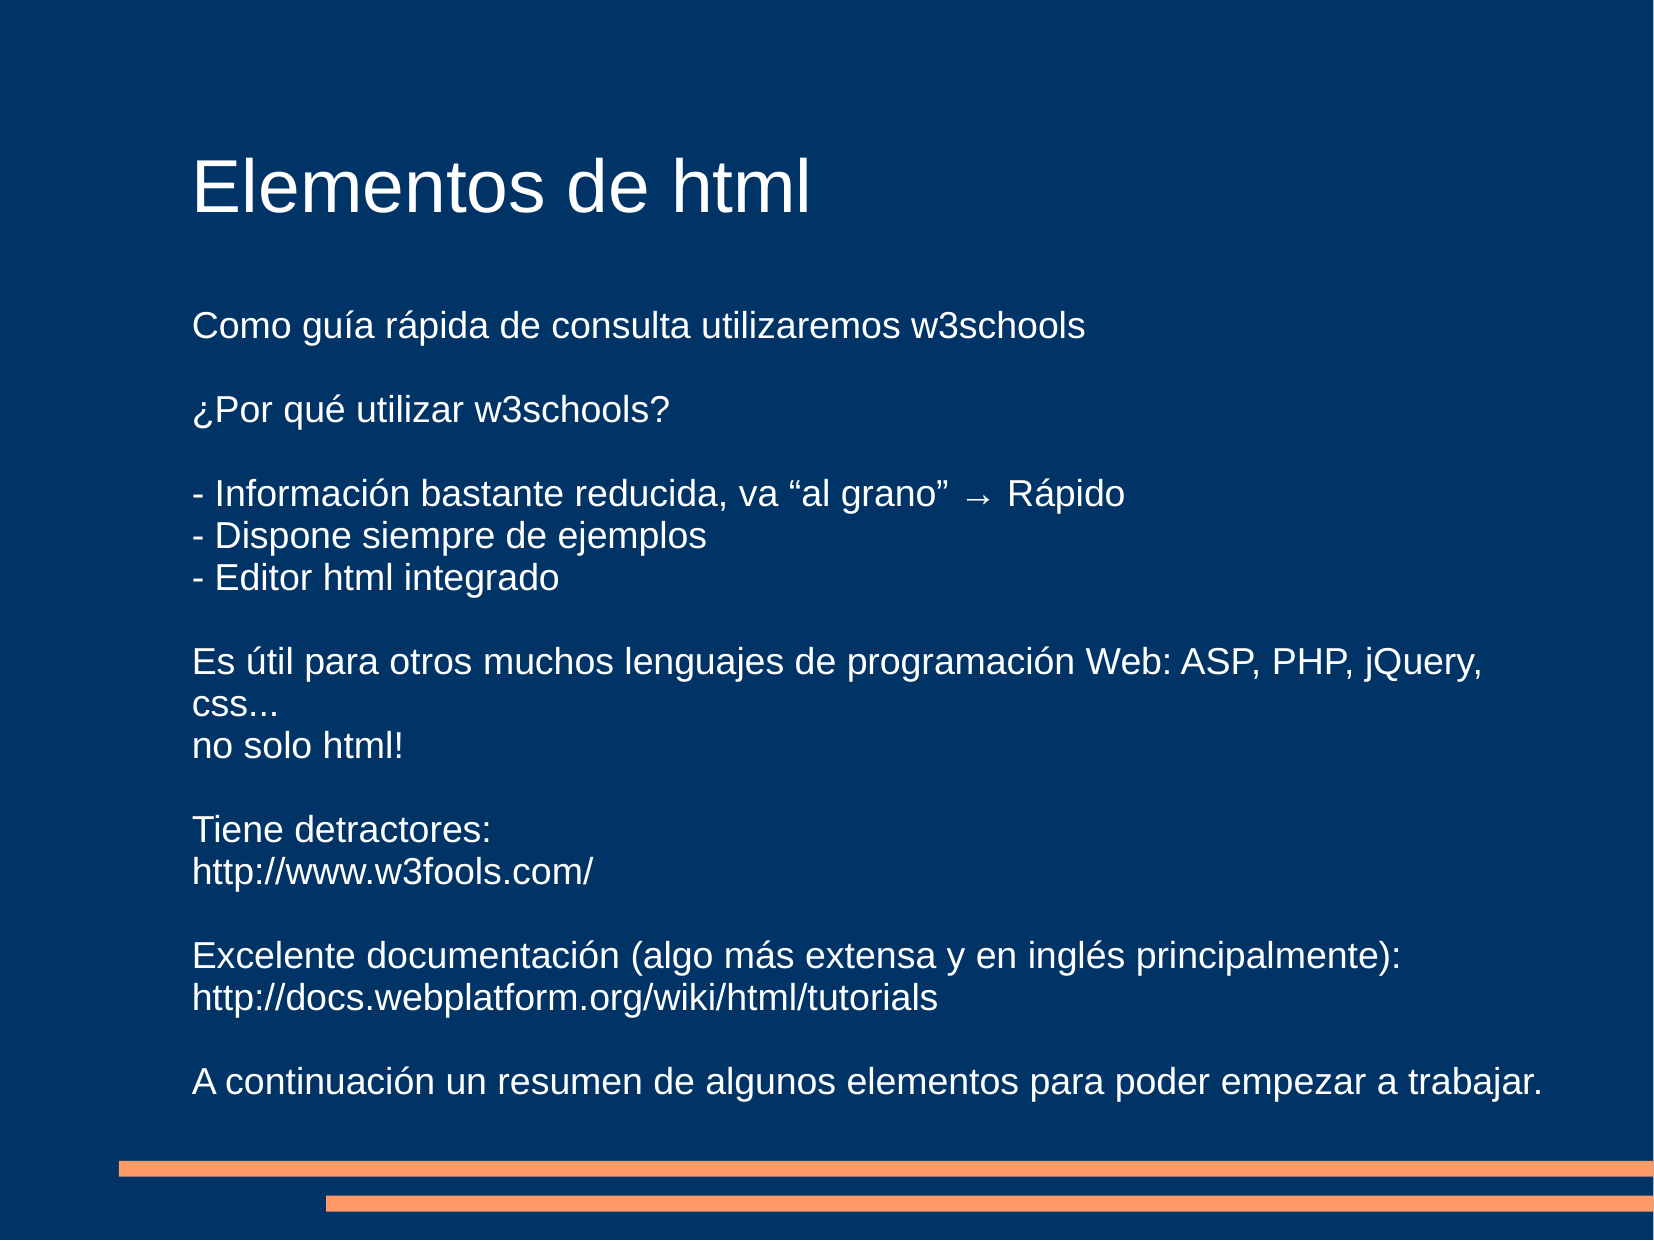

Elementos de html
Como guía rápida de consulta utilizaremos w3schools
¿Por qué utilizar w3schools?
- Información bastante reducida, va “al grano” → Rápido
- Dispone siempre de ejemplos
- Editor html integrado
Es útil para otros muchos lenguajes de programación Web: ASP, PHP, jQuery, css...
no solo html!
Tiene detractores:
http://www.w3fools.com/
Excelente documentación (algo más extensa y en inglés principalmente):
http://docs.webplatform.org/wiki/html/tutorials
A continuación un resumen de algunos elementos para poder empezar a trabajar.